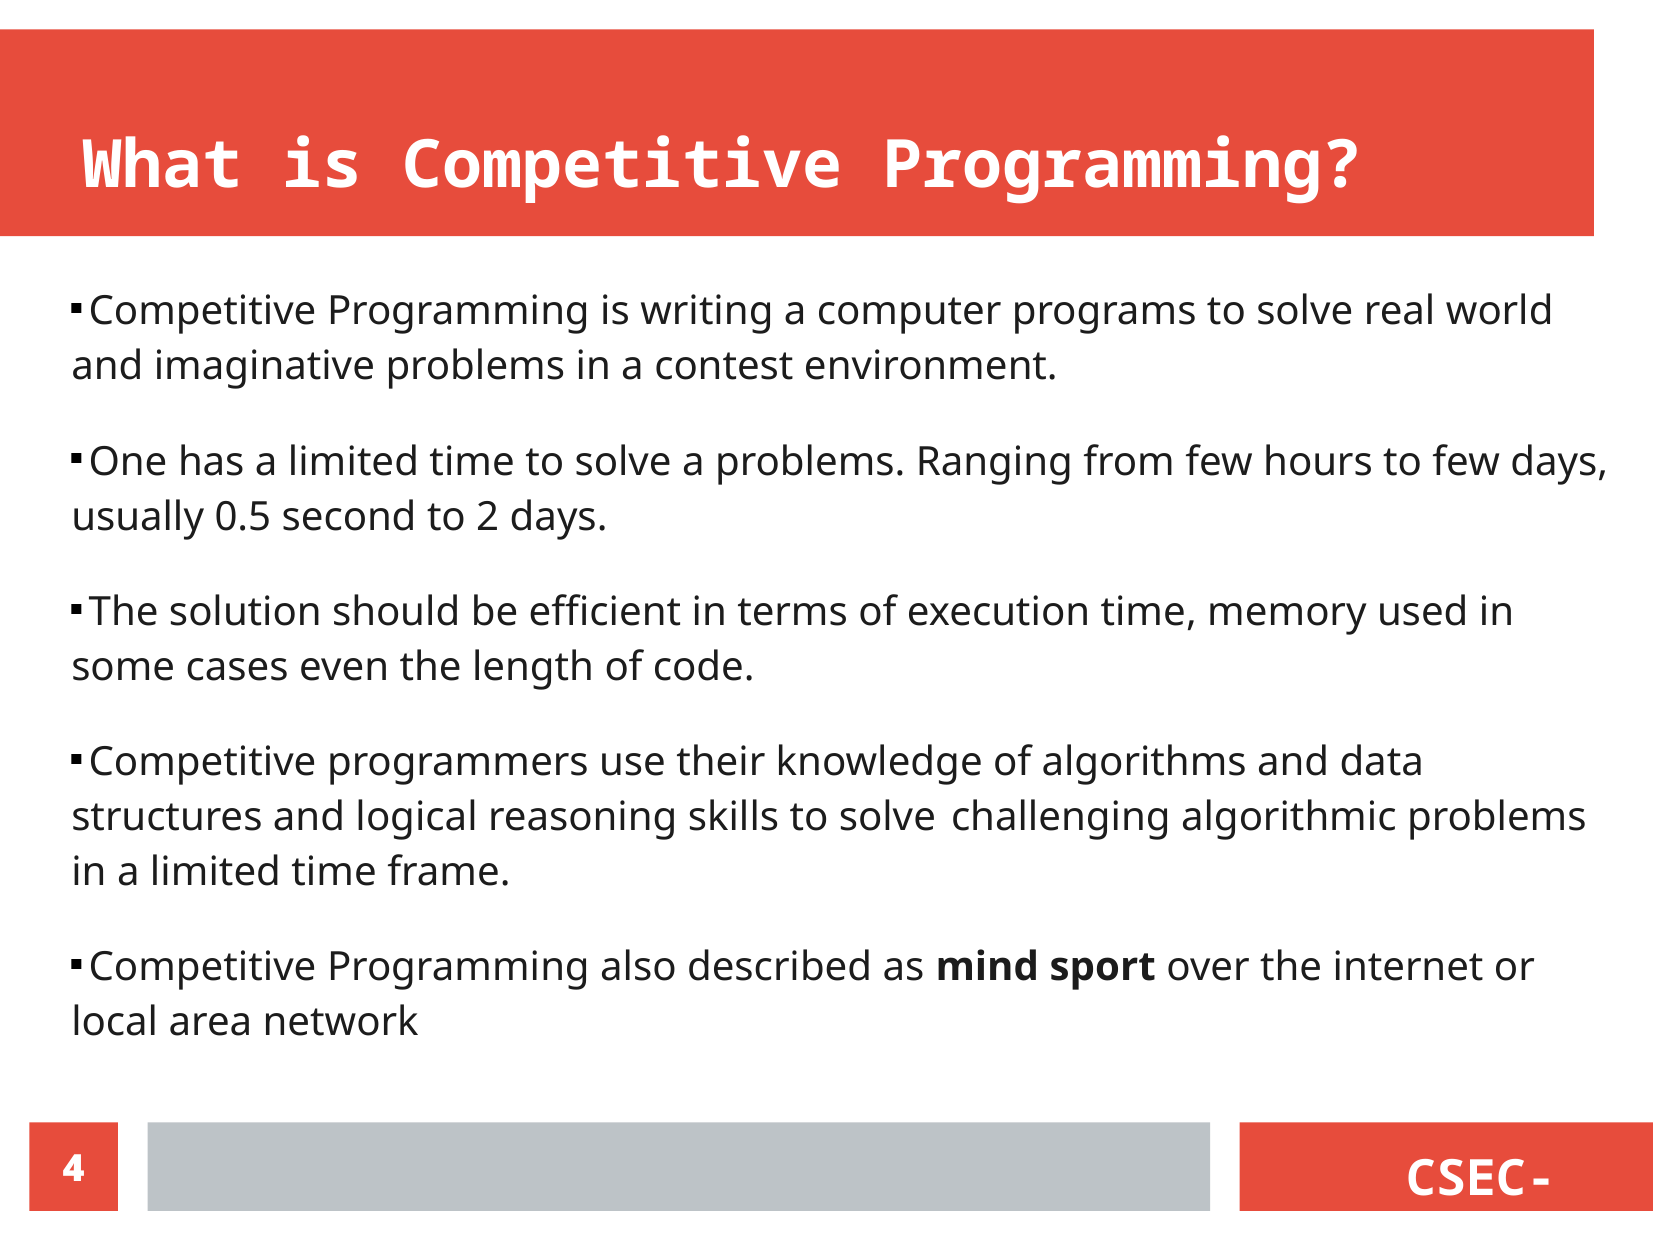

# What is Competitive Programming?
 Competitive Programming is writing a computer programs to solve real world and imaginative problems in a contest environment.
 One has a limited time to solve a problems. Ranging from few hours to few days, usually 0.5 second to 2 days.
 The solution should be efficient in terms of execution time, memory used in some cases even the length of code.
 Competitive programmers use their knowledge of algorithms and data structures and logical reasoning skills to solve 	challenging algorithmic problems in a limited time frame.
 Competitive Programming also described as mind sport over the internet or local area network
4
CSEC-ASTU